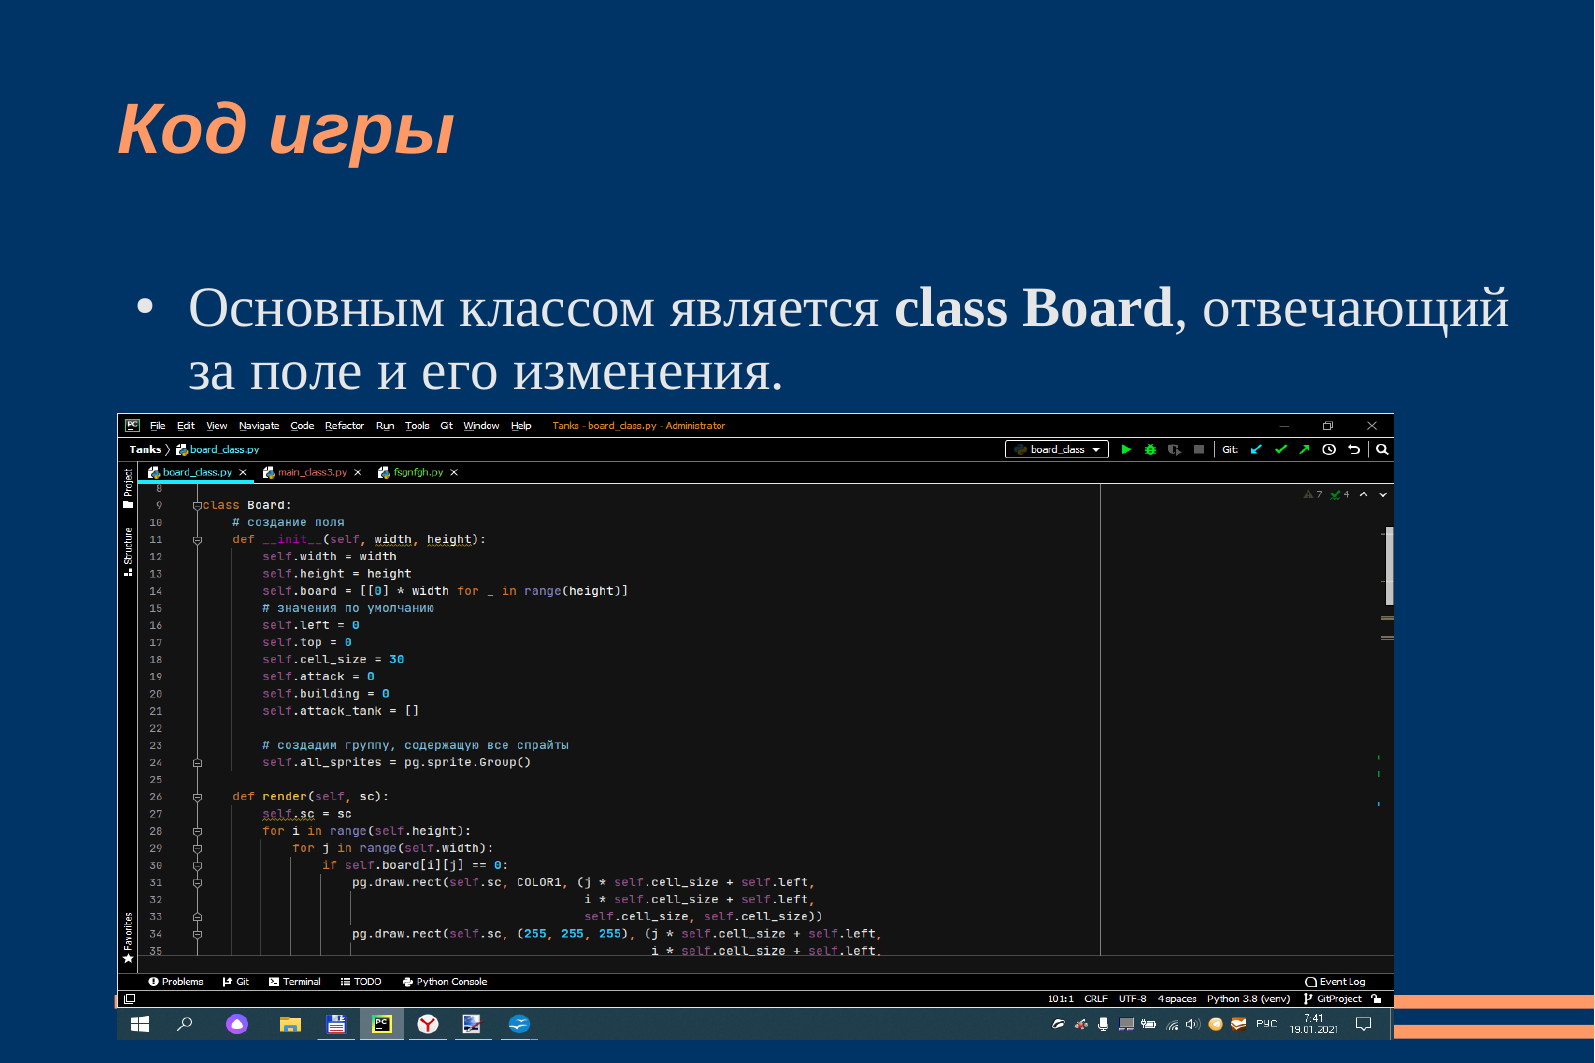

# Код игры
Основным классом является class Board, отвечающий за поле и его изменения.